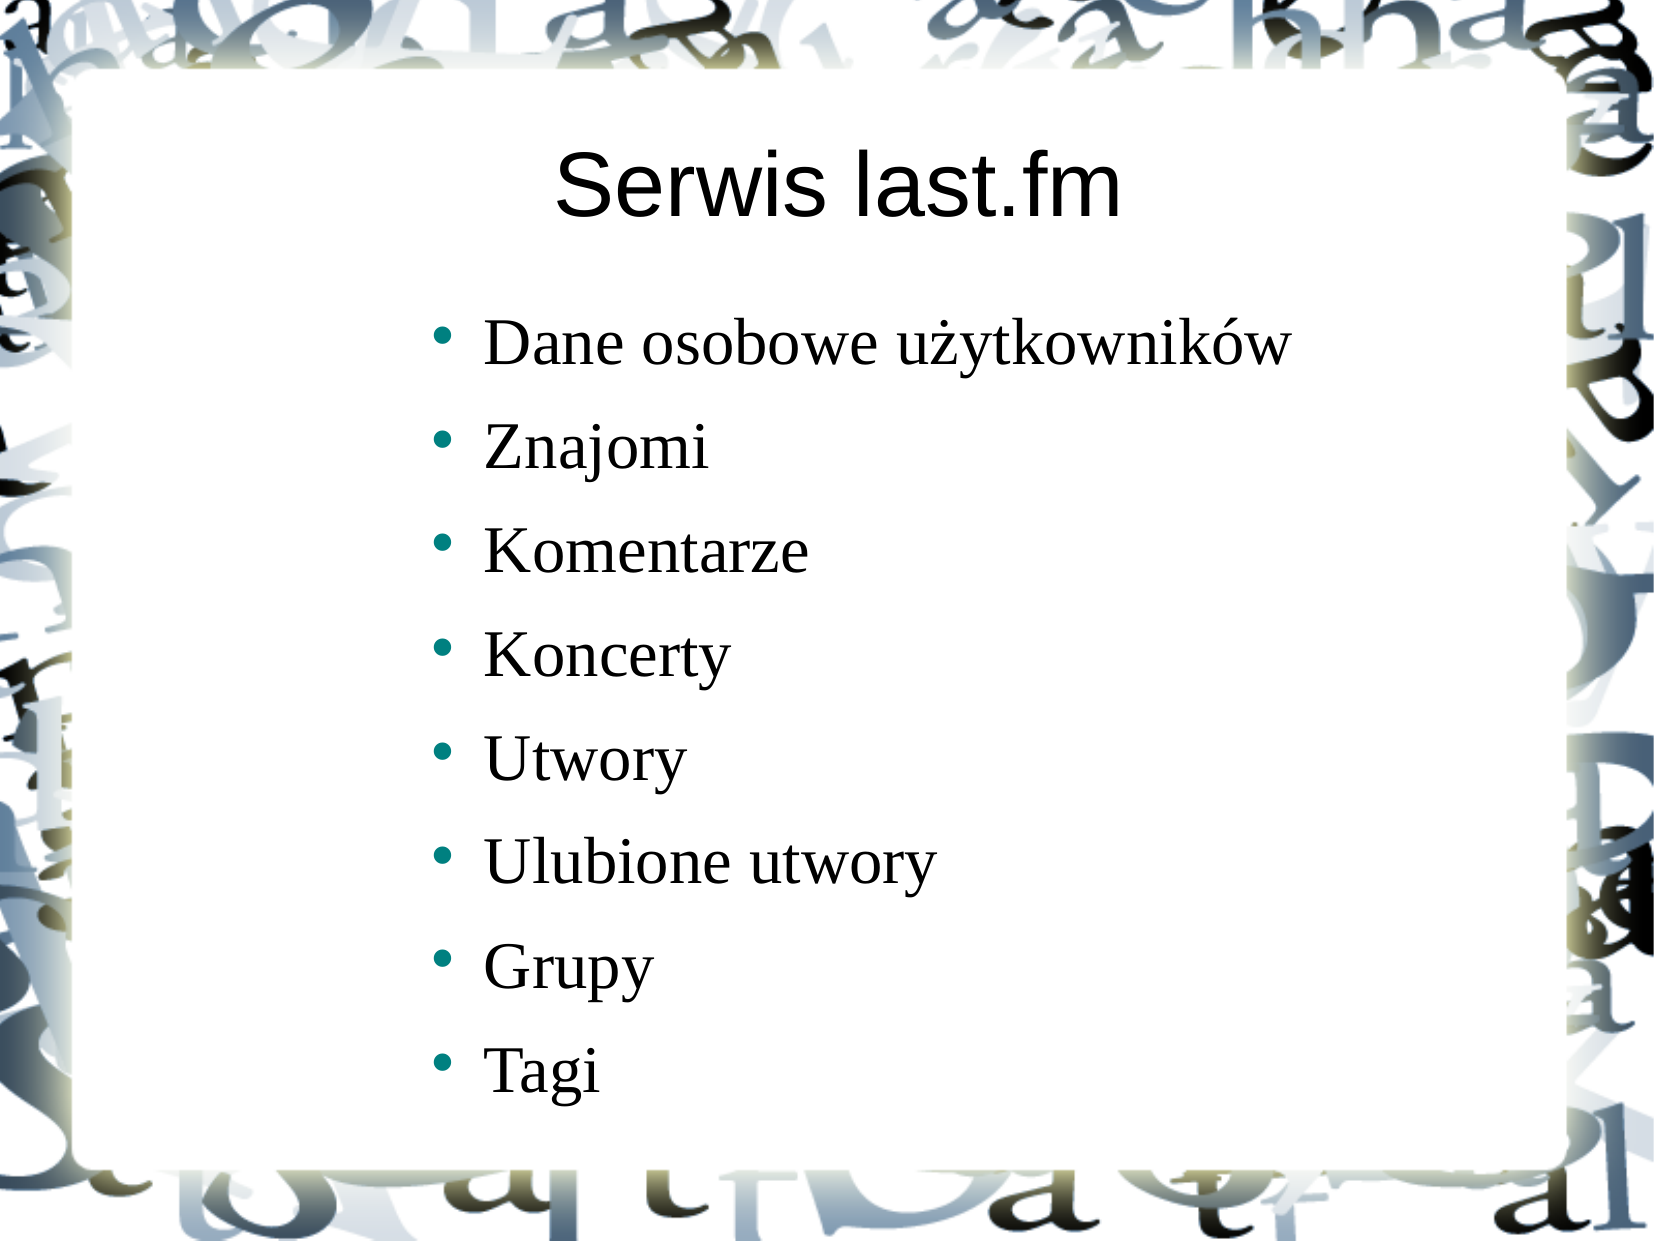

# Serwis last.fm
Dane osobowe użytkowników
Znajomi
Komentarze
Koncerty
Utwory
Ulubione utwory
Grupy
Tagi